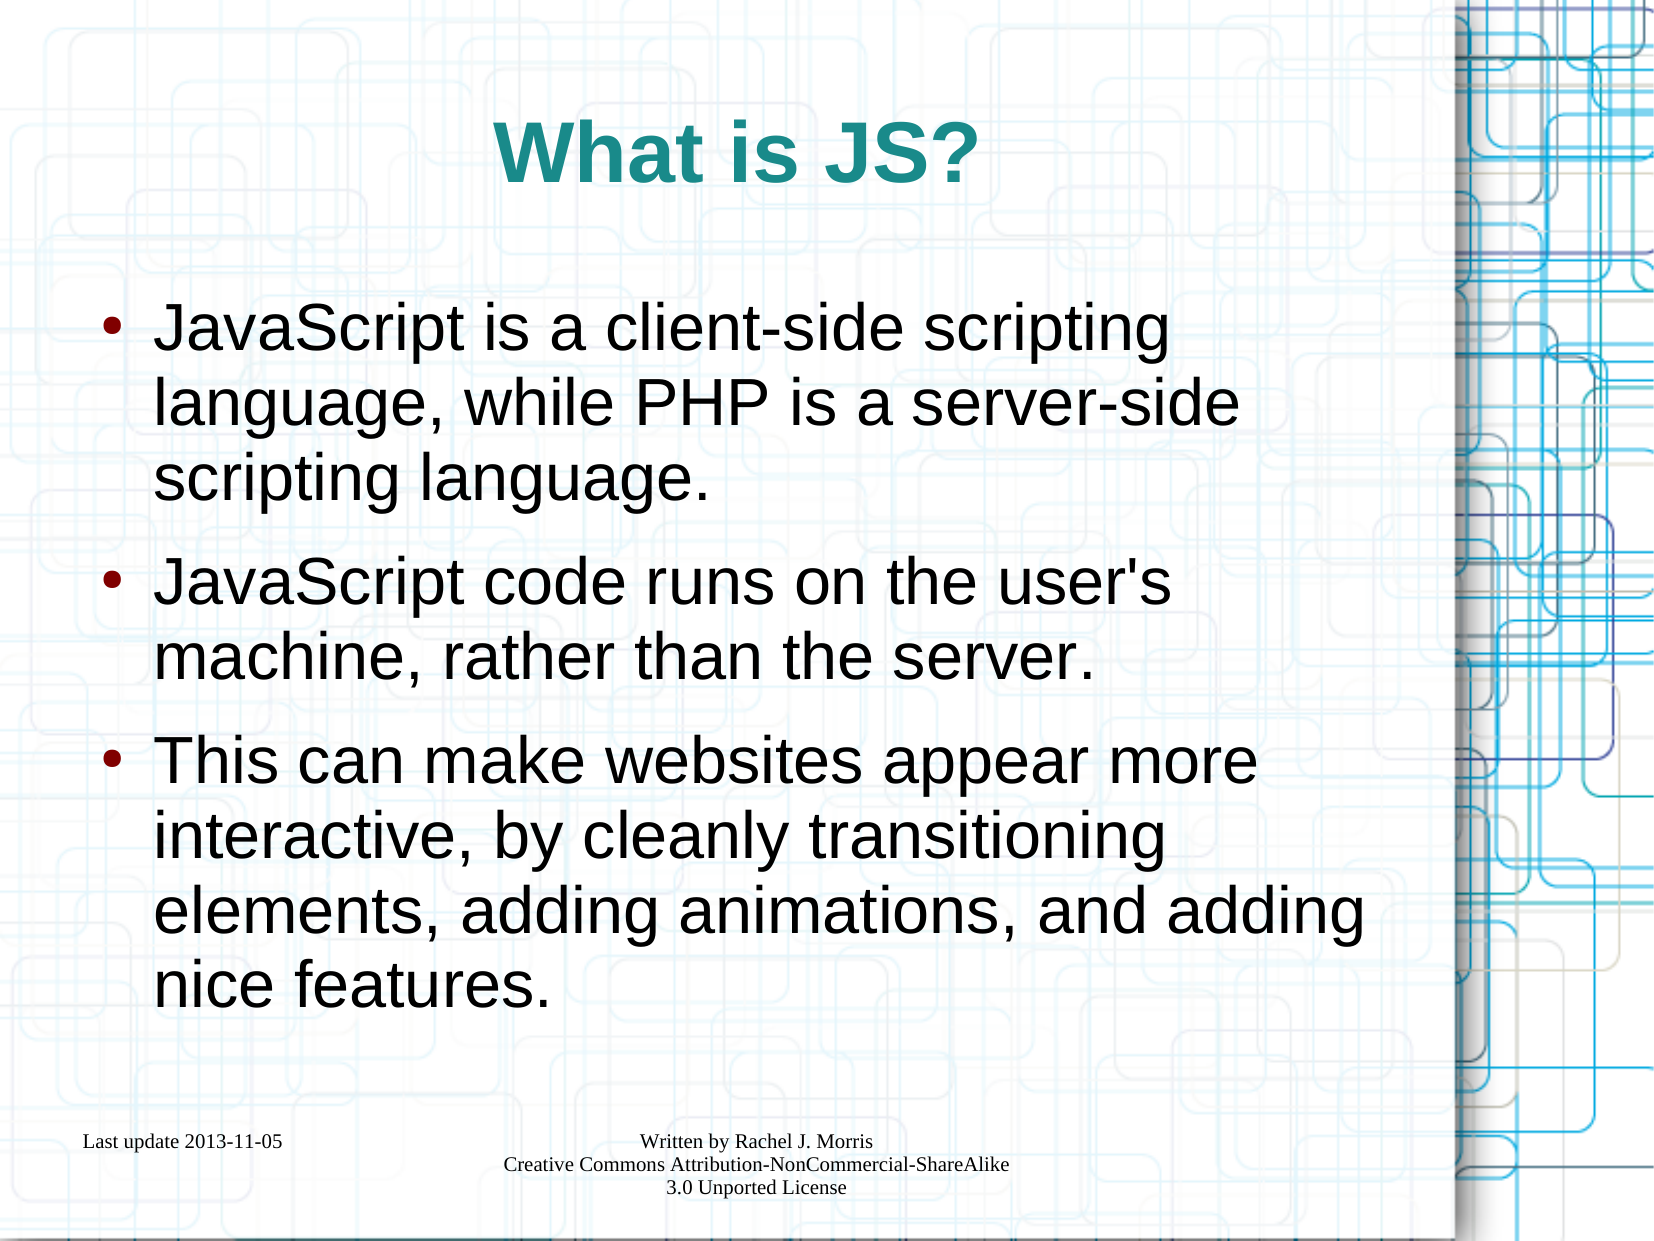

# What is JS?
JavaScript is a client-side scripting language, while PHP is a server-side scripting language.
JavaScript code runs on the user's machine, rather than the server.
This can make websites appear more interactive, by cleanly transitioning elements, adding animations, and adding nice features.